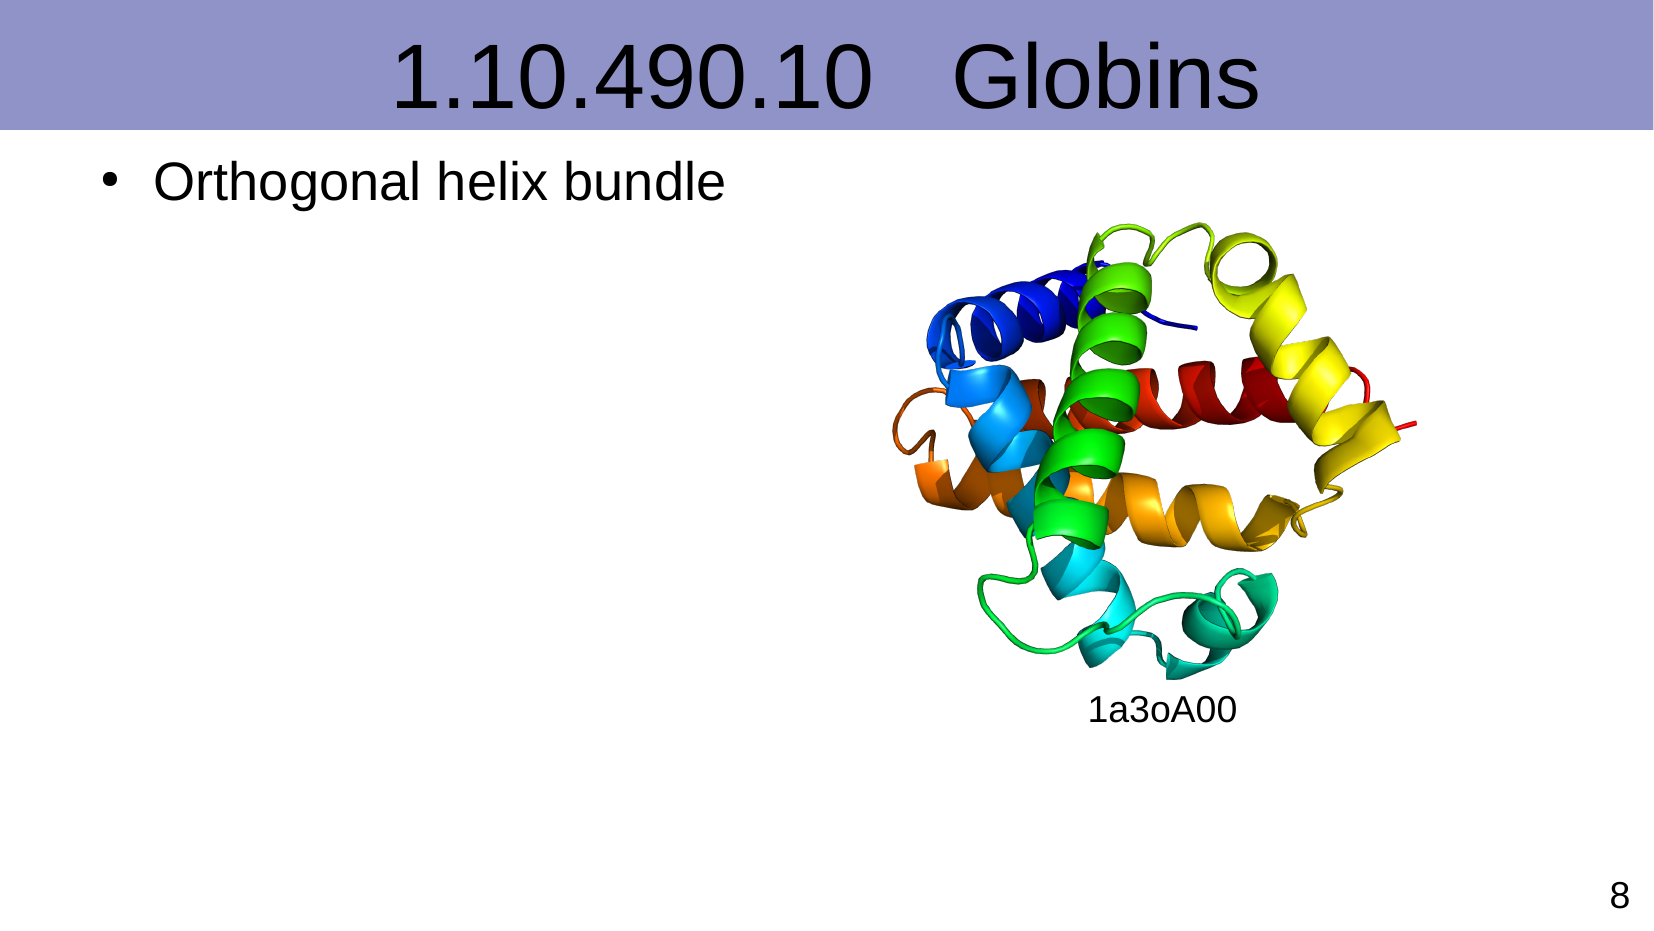

# 1.10.490.10 Globins
Orthogonal helix bundle
1a3oA00